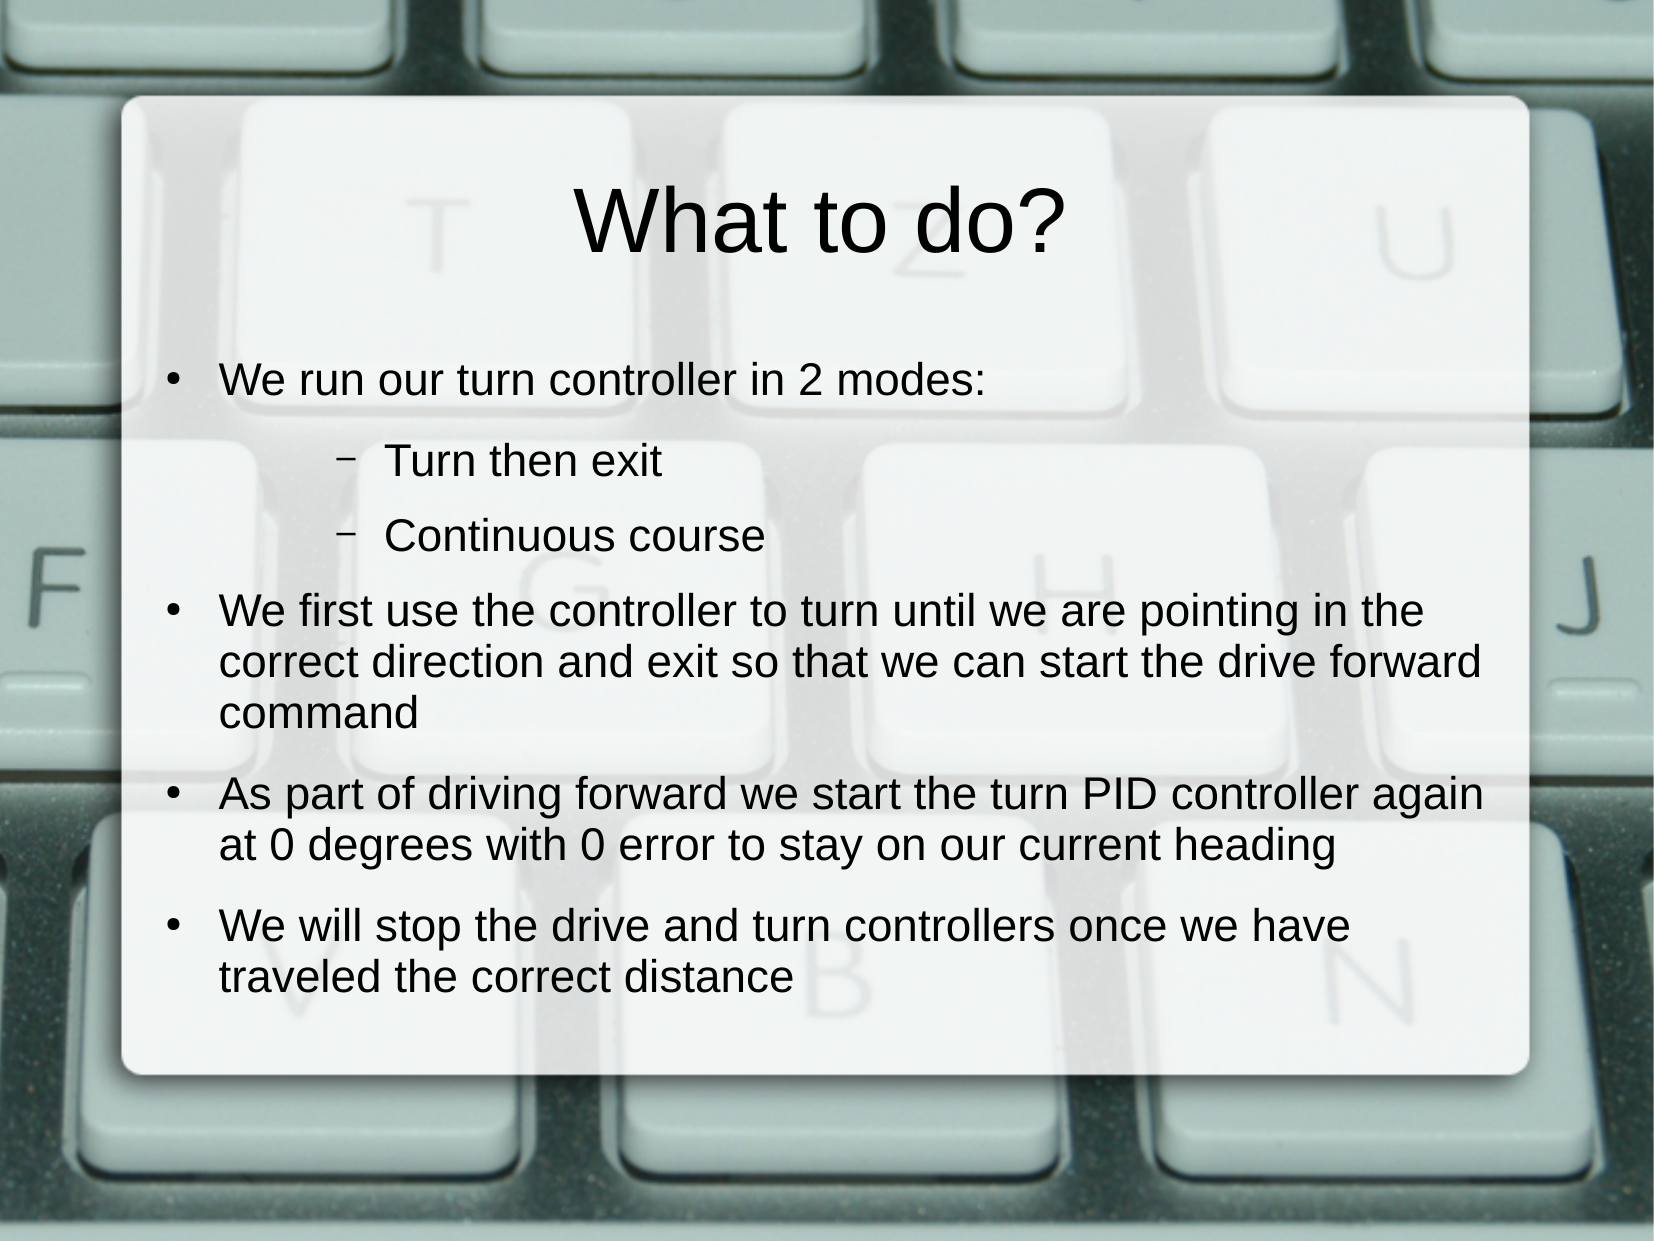

# What to do?
We run our turn controller in 2 modes:
Turn then exit
Continuous course
We first use the controller to turn until we are pointing in the correct direction and exit so that we can start the drive forward command
As part of driving forward we start the turn PID controller again at 0 degrees with 0 error to stay on our current heading
We will stop the drive and turn controllers once we have traveled the correct distance